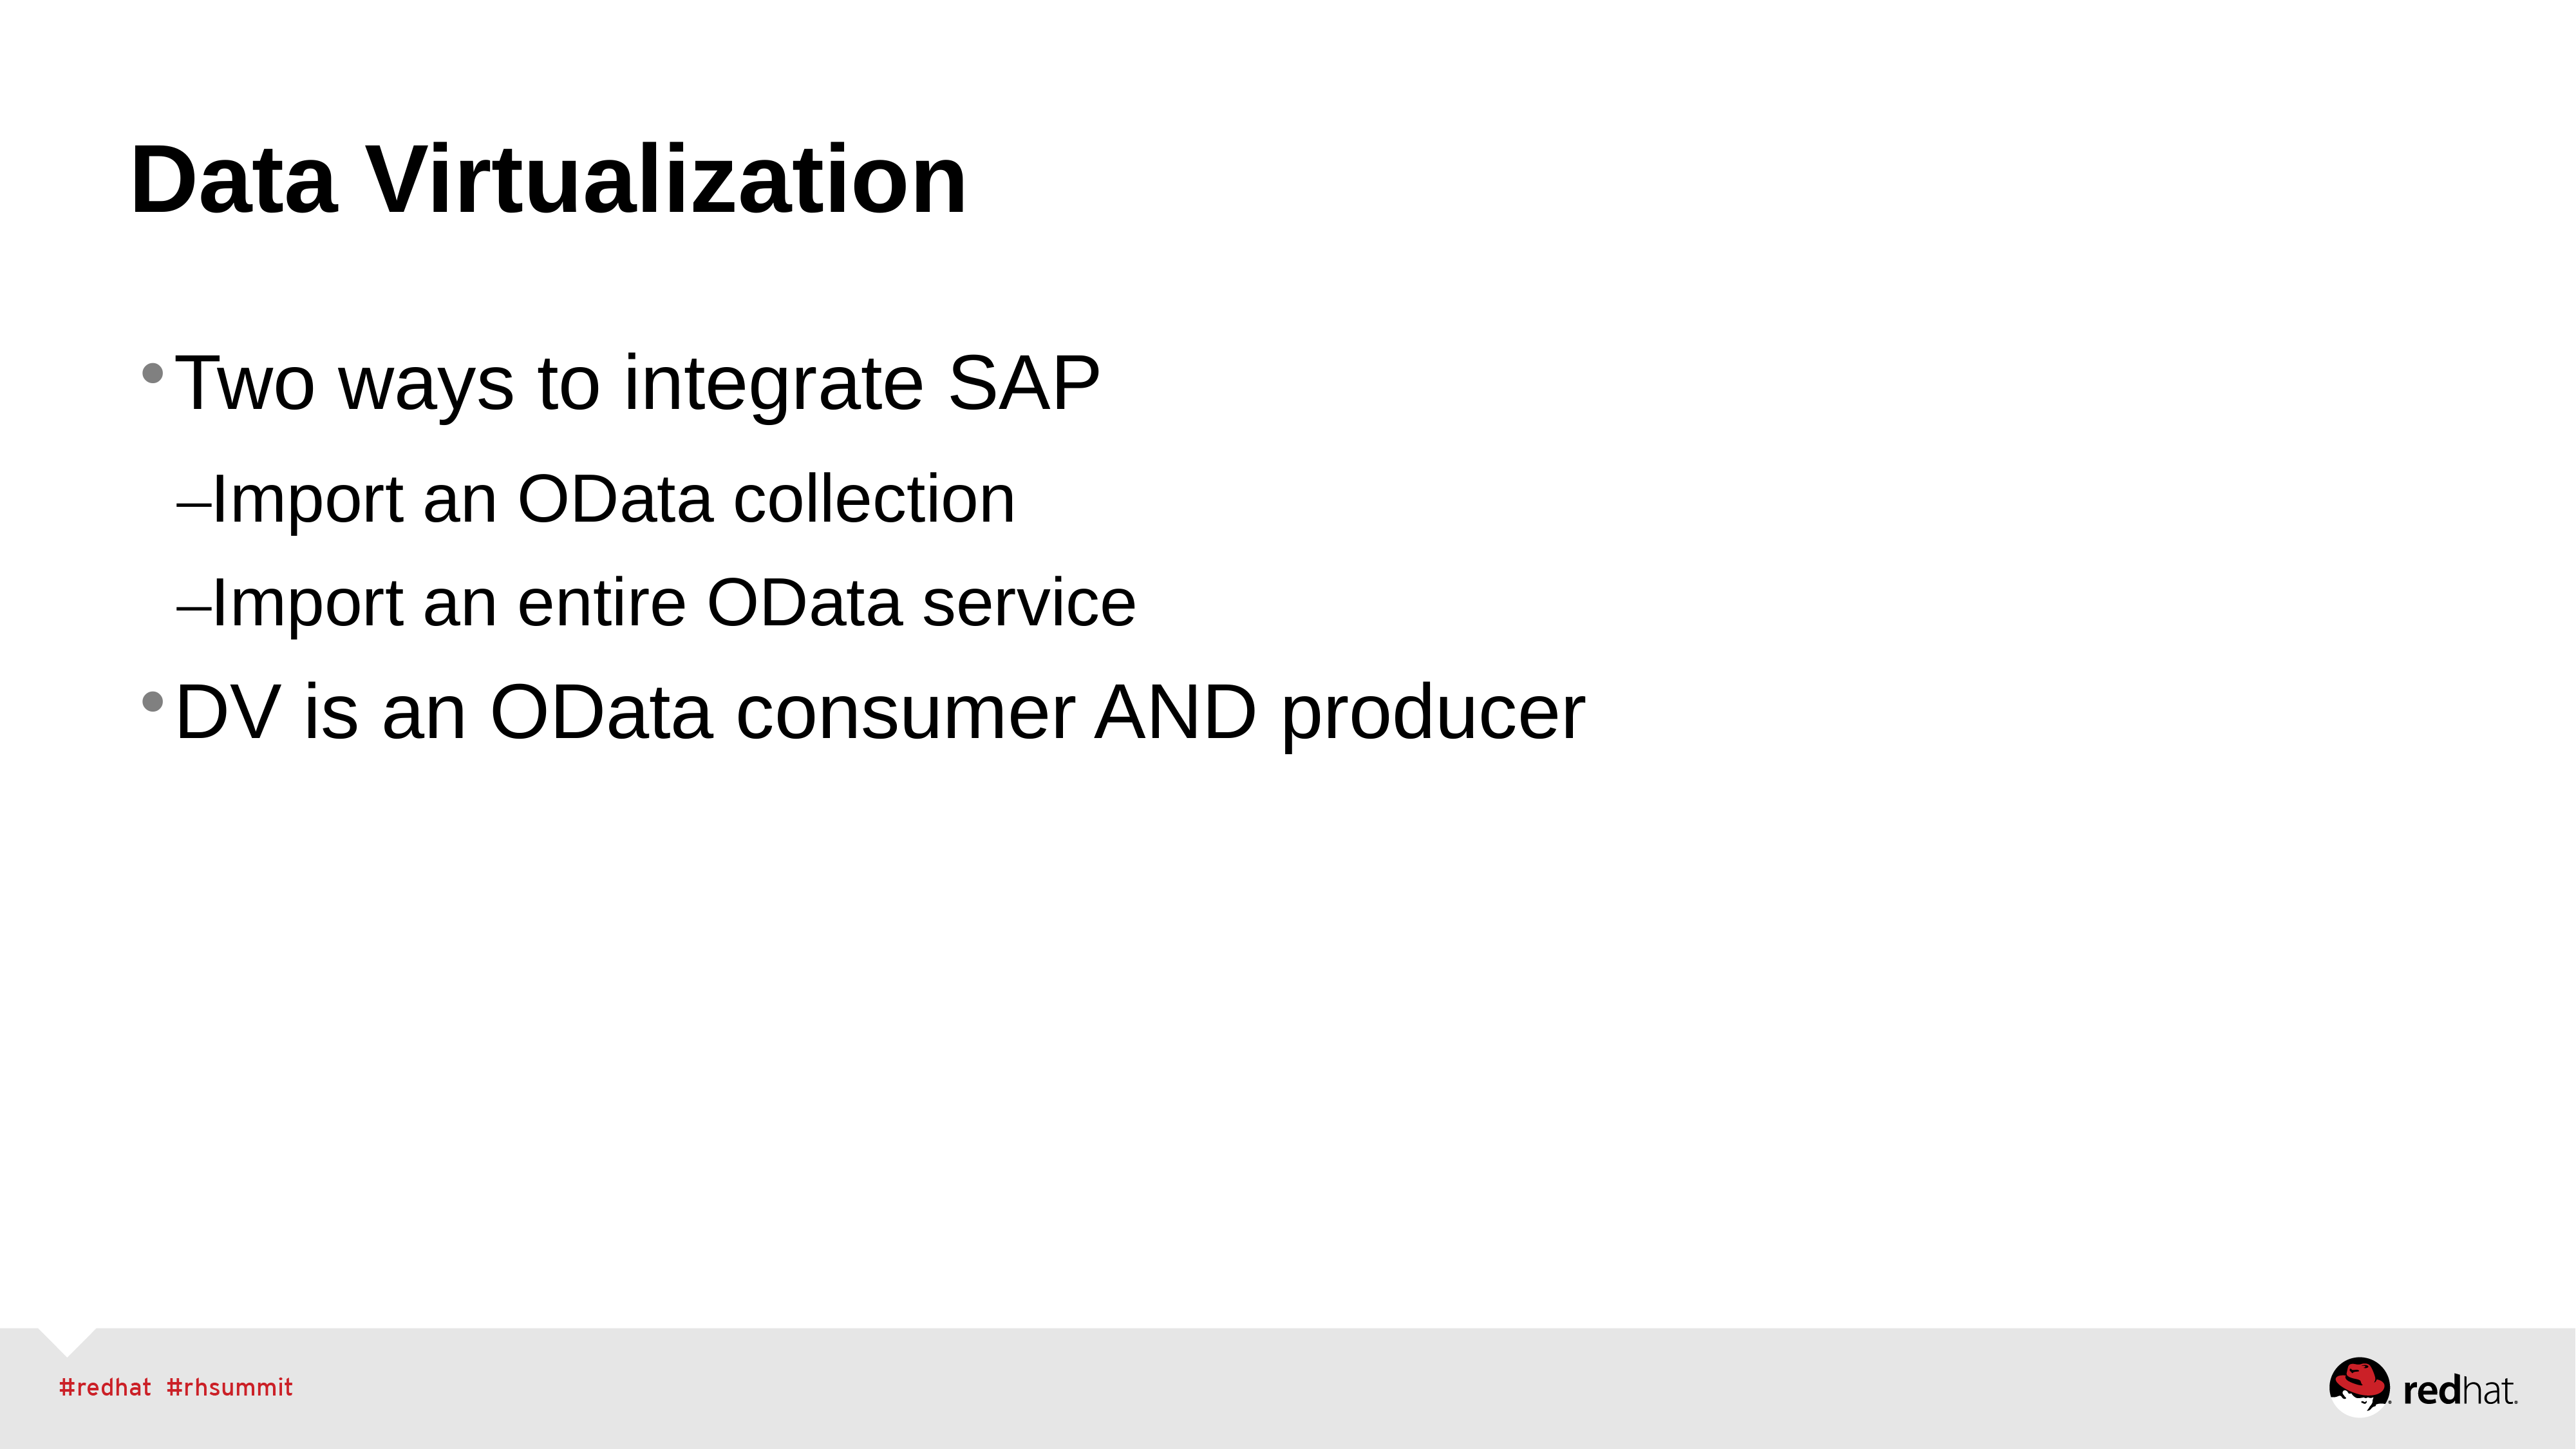

# Data Virtualization
Two ways to integrate SAP
Import an OData collection
Import an entire OData service
DV is an OData consumer AND producer